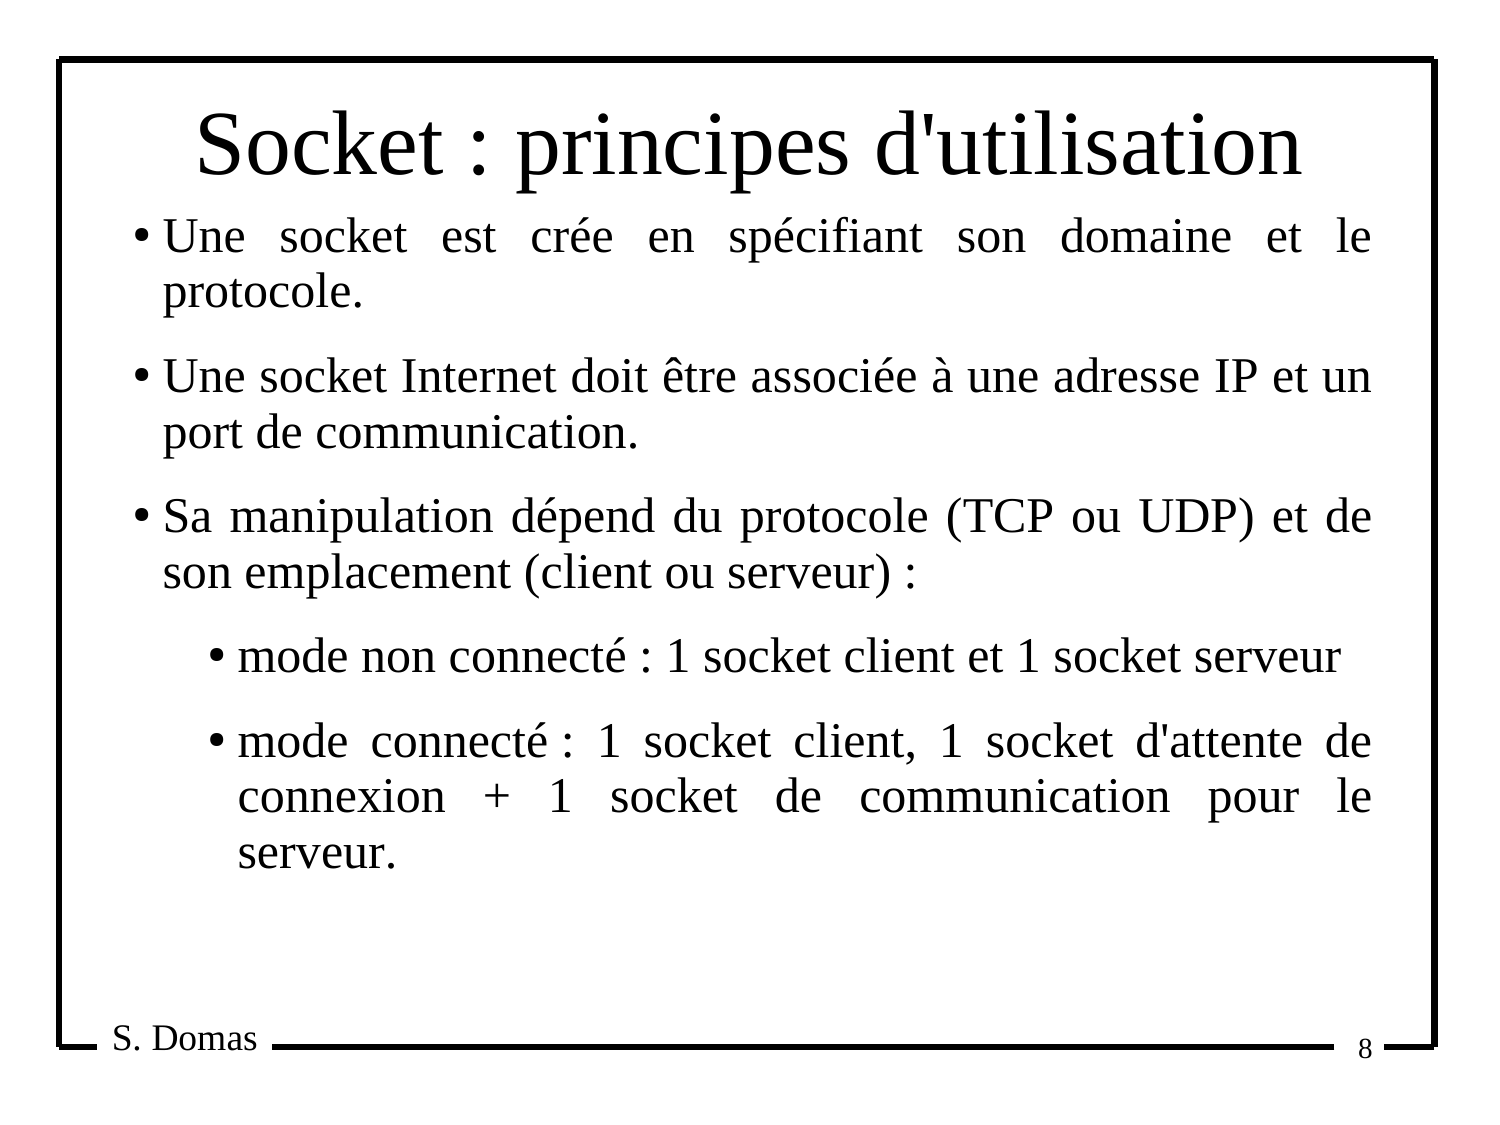

# Socket : principes d'utilisation
S. Domas
Une socket est crée en spécifiant son domaine et le protocole.
Une socket Internet doit être associée à une adresse IP et un port de communication.
Sa manipulation dépend du protocole (TCP ou UDP) et de son emplacement (client ou serveur) :
mode non connecté : 1 socket client et 1 socket serveur
mode connecté : 1 socket client, 1 socket d'attente de connexion + 1 socket de communication pour le serveur.
8